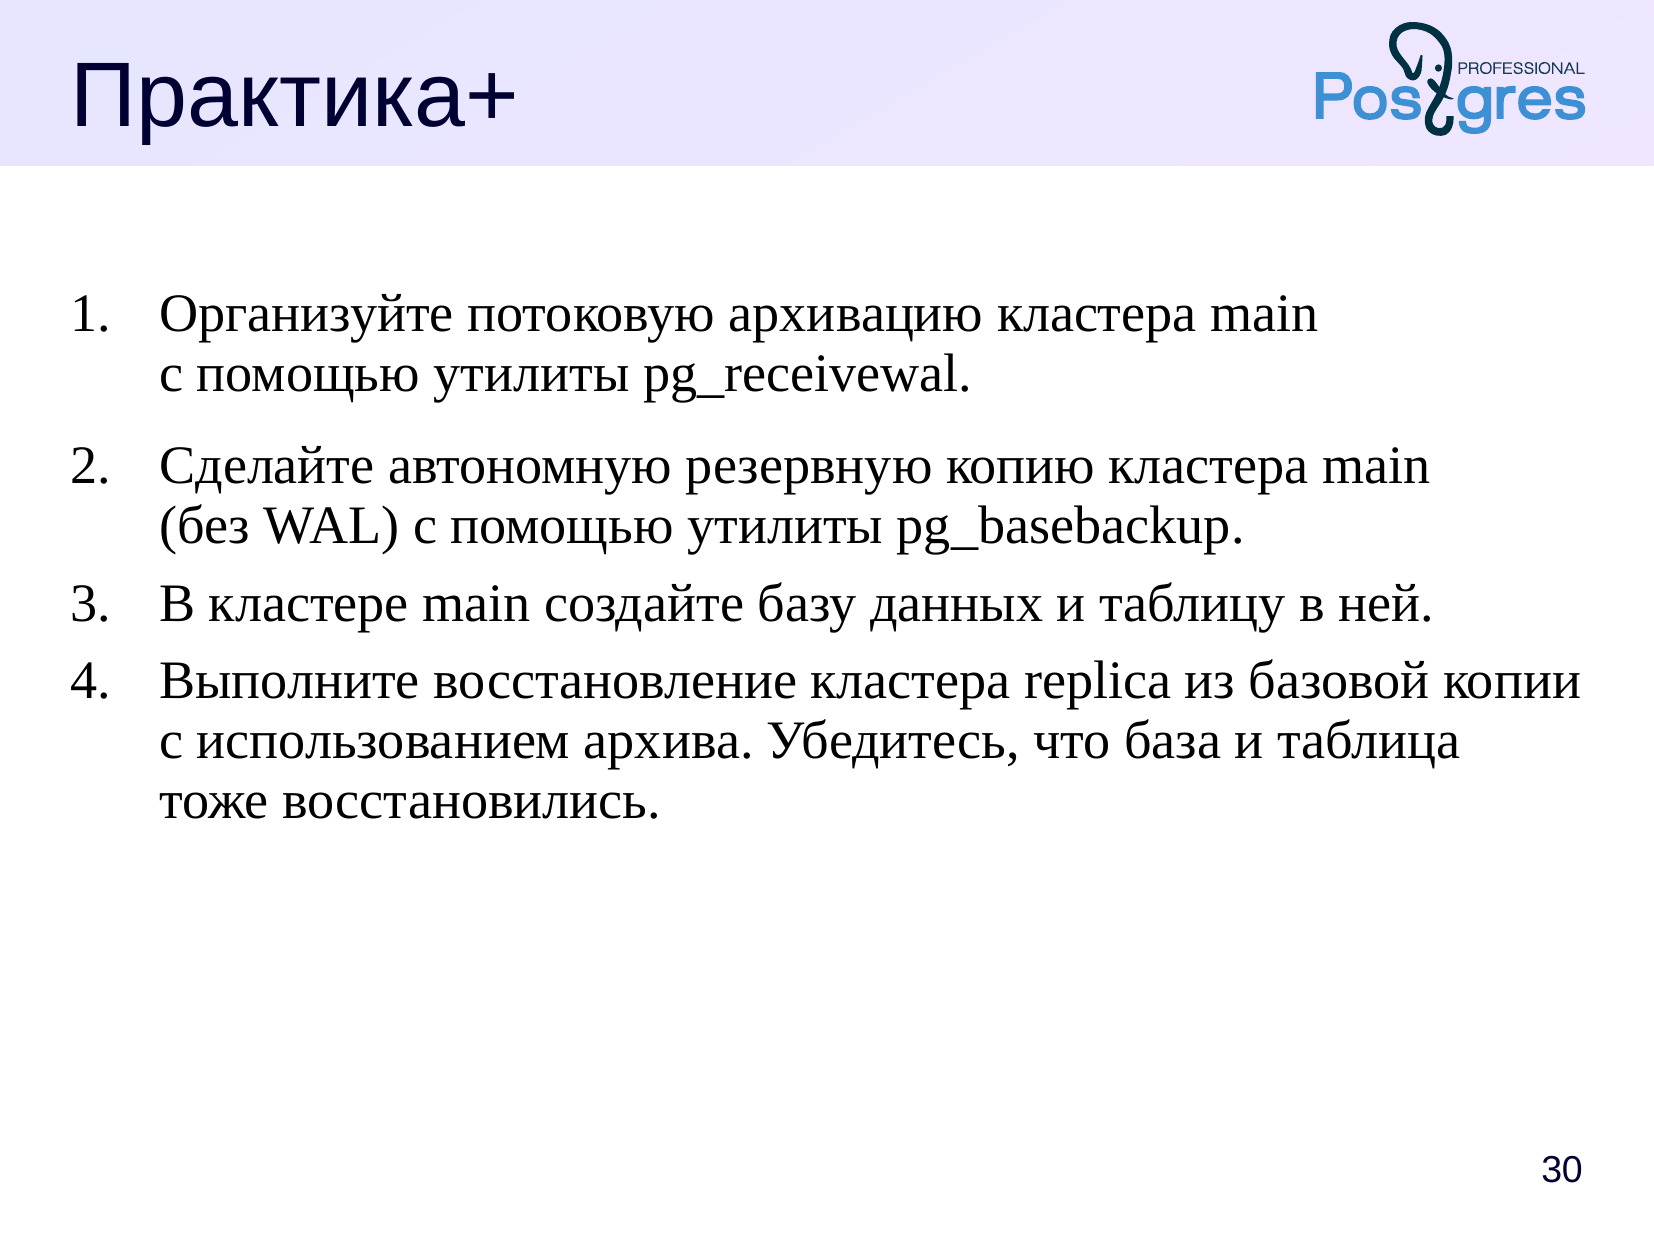

# Практика+
Организуйте потоковую архивацию кластера main
с помощью утилиты pg_receivewal.
Сделайте автономную резервную копию кластера main
(без WAL) с помощью утилиты pg_basebackup.
В кластере main создайте базу данных и таблицу в ней.
Выполните восстановление кластера replica из базовой копии с использованием архива. Убедитесь, что база и таблица тоже восстановились.